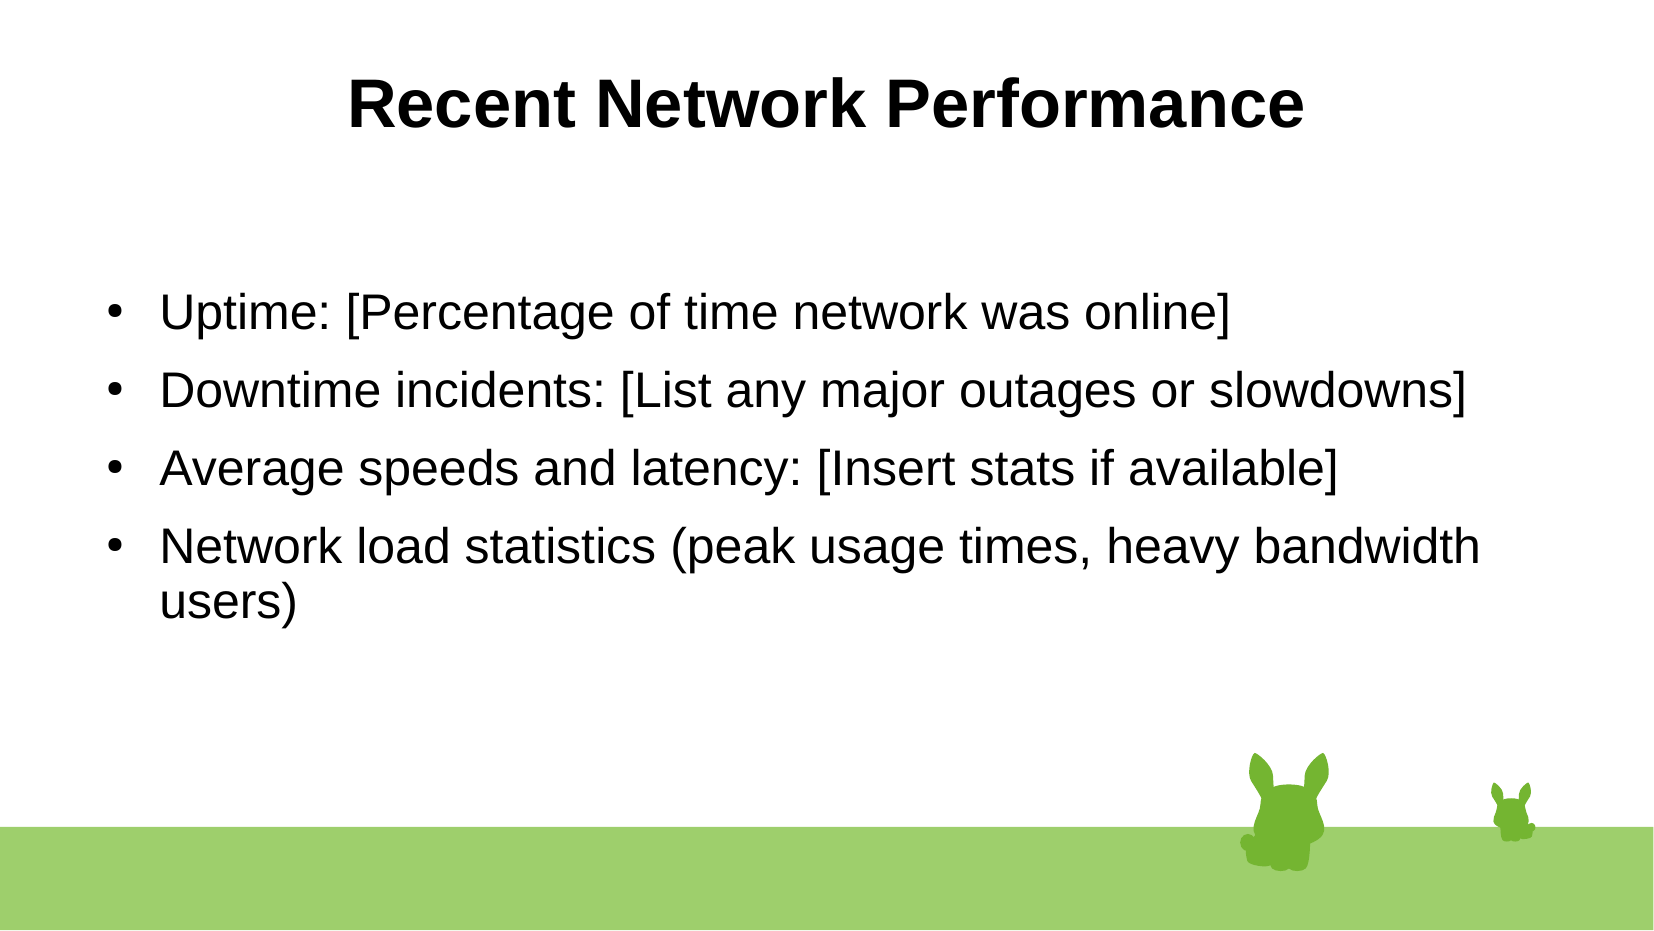

# Recent Network Performance
Uptime: [Percentage of time network was online]
Downtime incidents: [List any major outages or slowdowns]
Average speeds and latency: [Insert stats if available]
Network load statistics (peak usage times, heavy bandwidth users)